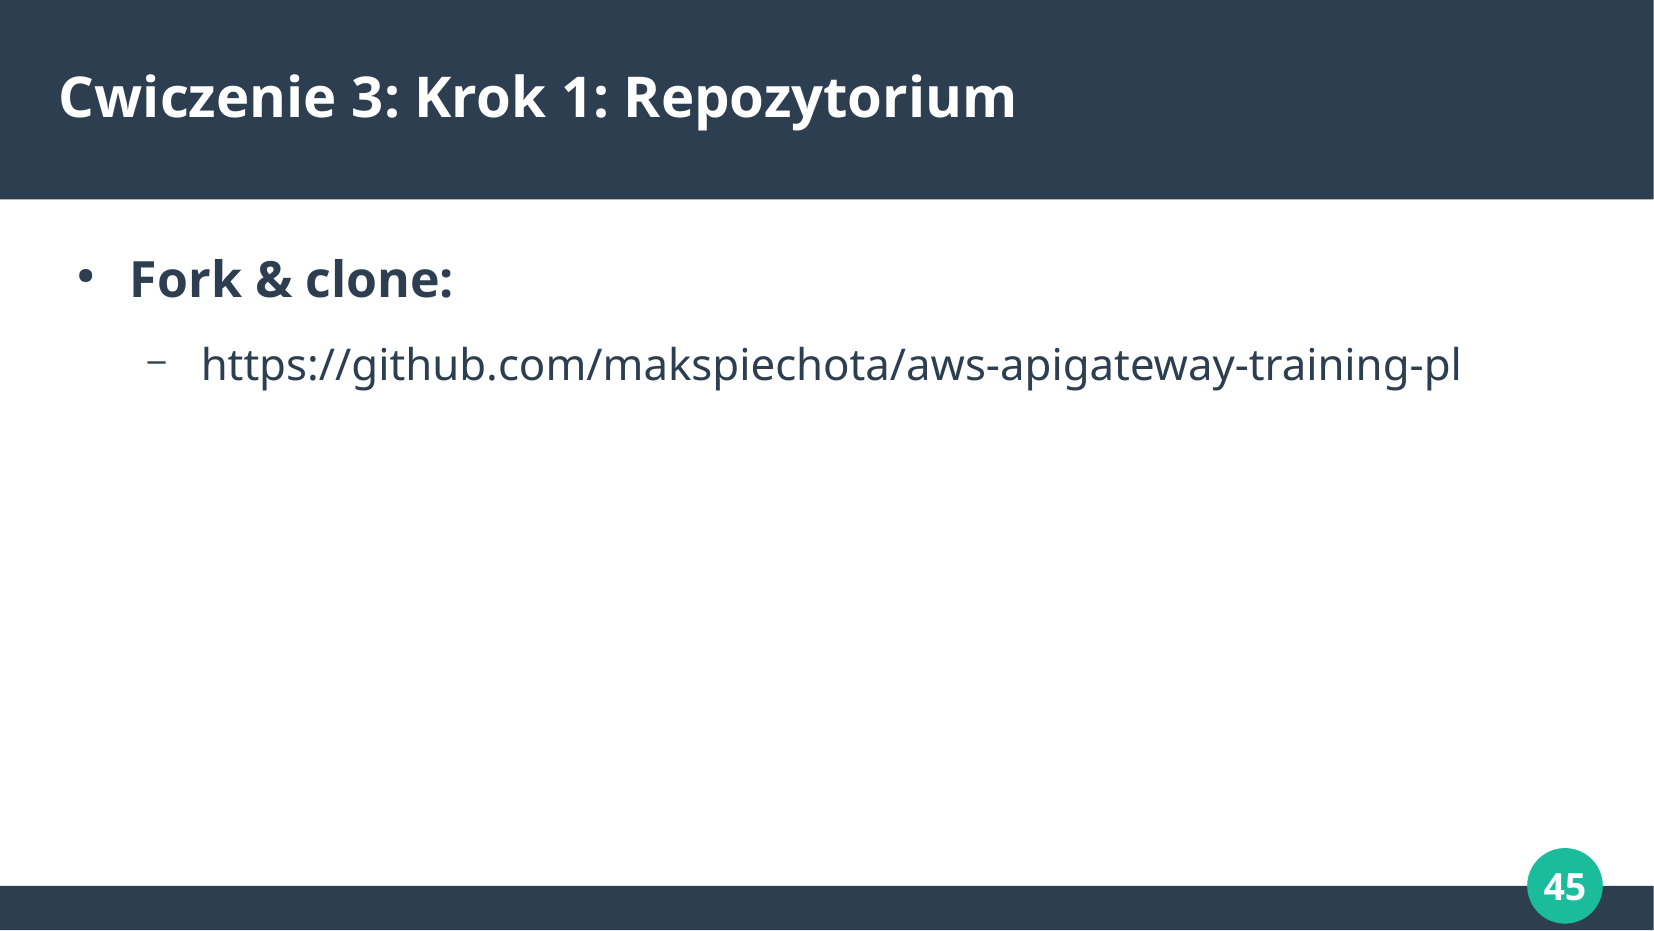

# Cwiczenie 3: Krok 1: Repozytorium
Fork & clone:
https://github.com/makspiechota/aws-apigateway-training-pl